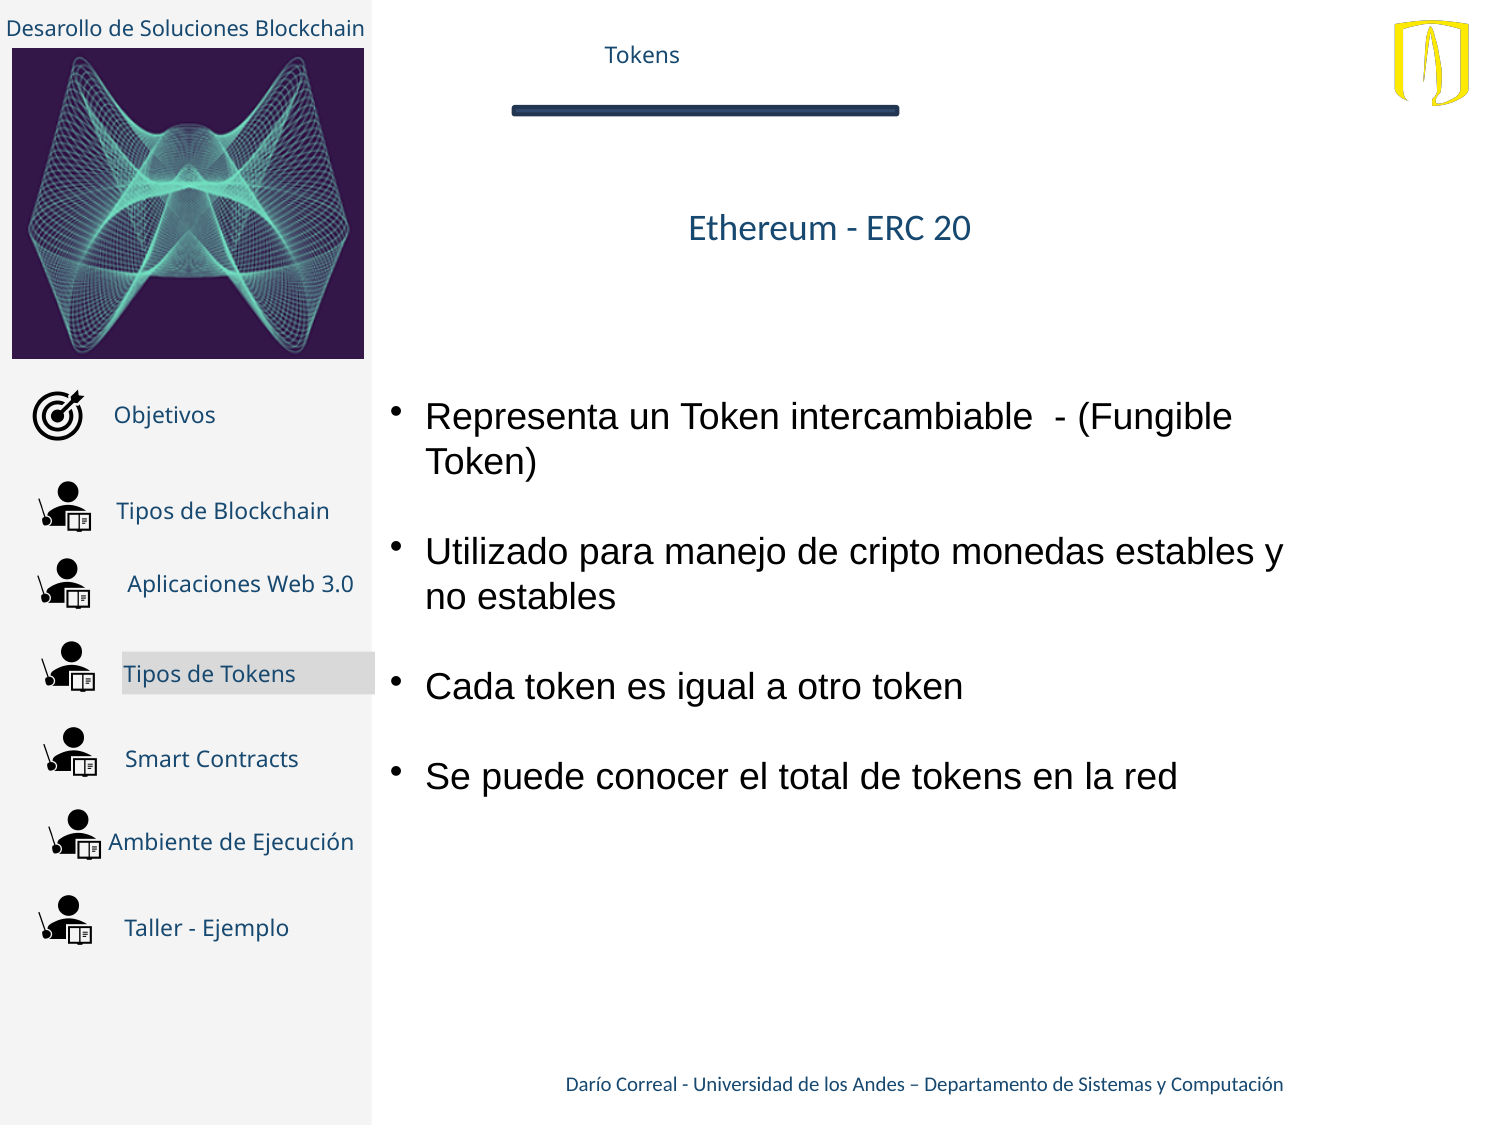

Tokens
Ethereum - ERC 20
Representa un Token intercambiable - (Fungible Token)
Utilizado para manejo de cripto monedas estables y no estables
Cada token es igual a otro token
Se puede conocer el total de tokens en la red
Objetivos
Tipos de Blockchain
Aplicaciones Web 3.0
Tipos de Tokens
Smart Contracts
 Ambiente de Ejecución
Taller - Ejemplo
Darío Correal - Universidad de los Andes – Departamento de Sistemas y Computación